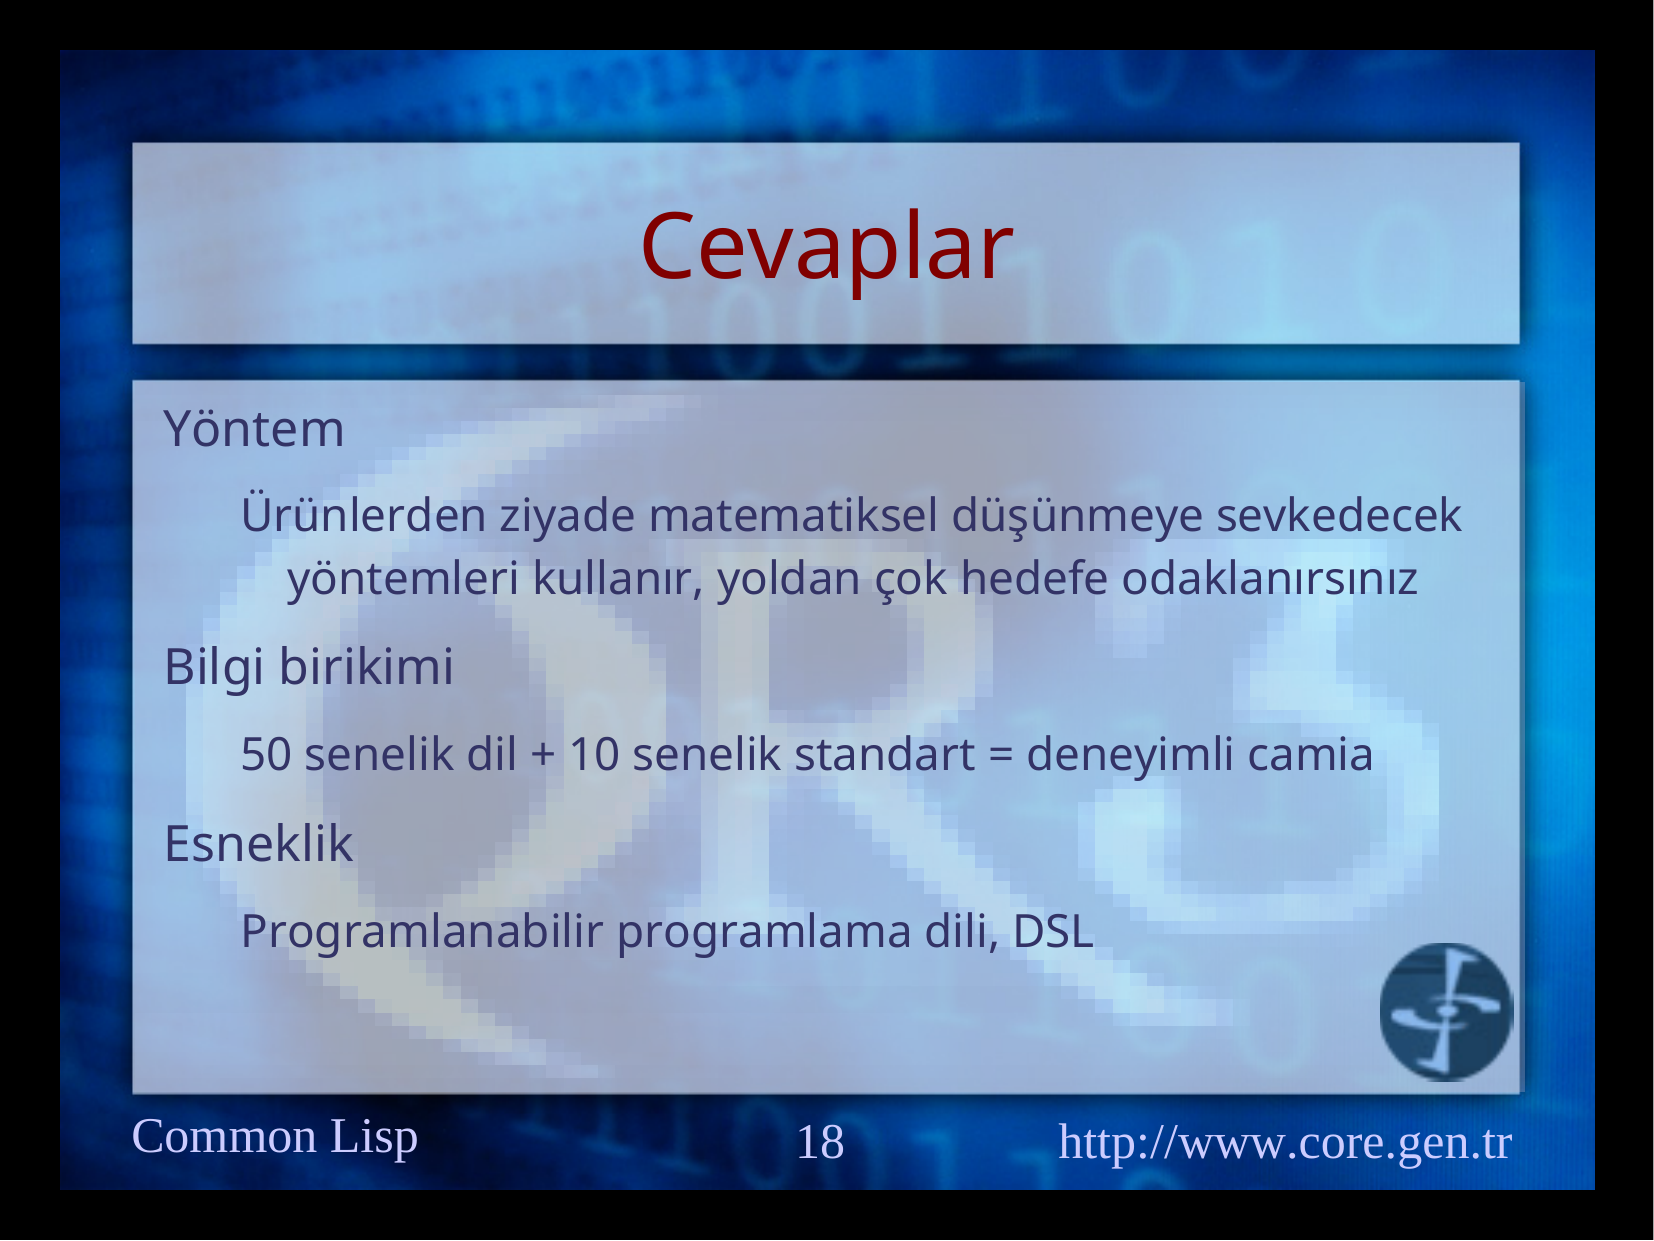

# Cevaplar
Yöntem
Ürünlerden ziyade matematiksel düşünmeye sevkedecek yöntemleri kullanır, yoldan çok hedefe odaklanırsınız
Bilgi birikimi
50 senelik dil + 10 senelik standart = deneyimli camia
Esneklik
Programlanabilir programlama dili, DSL